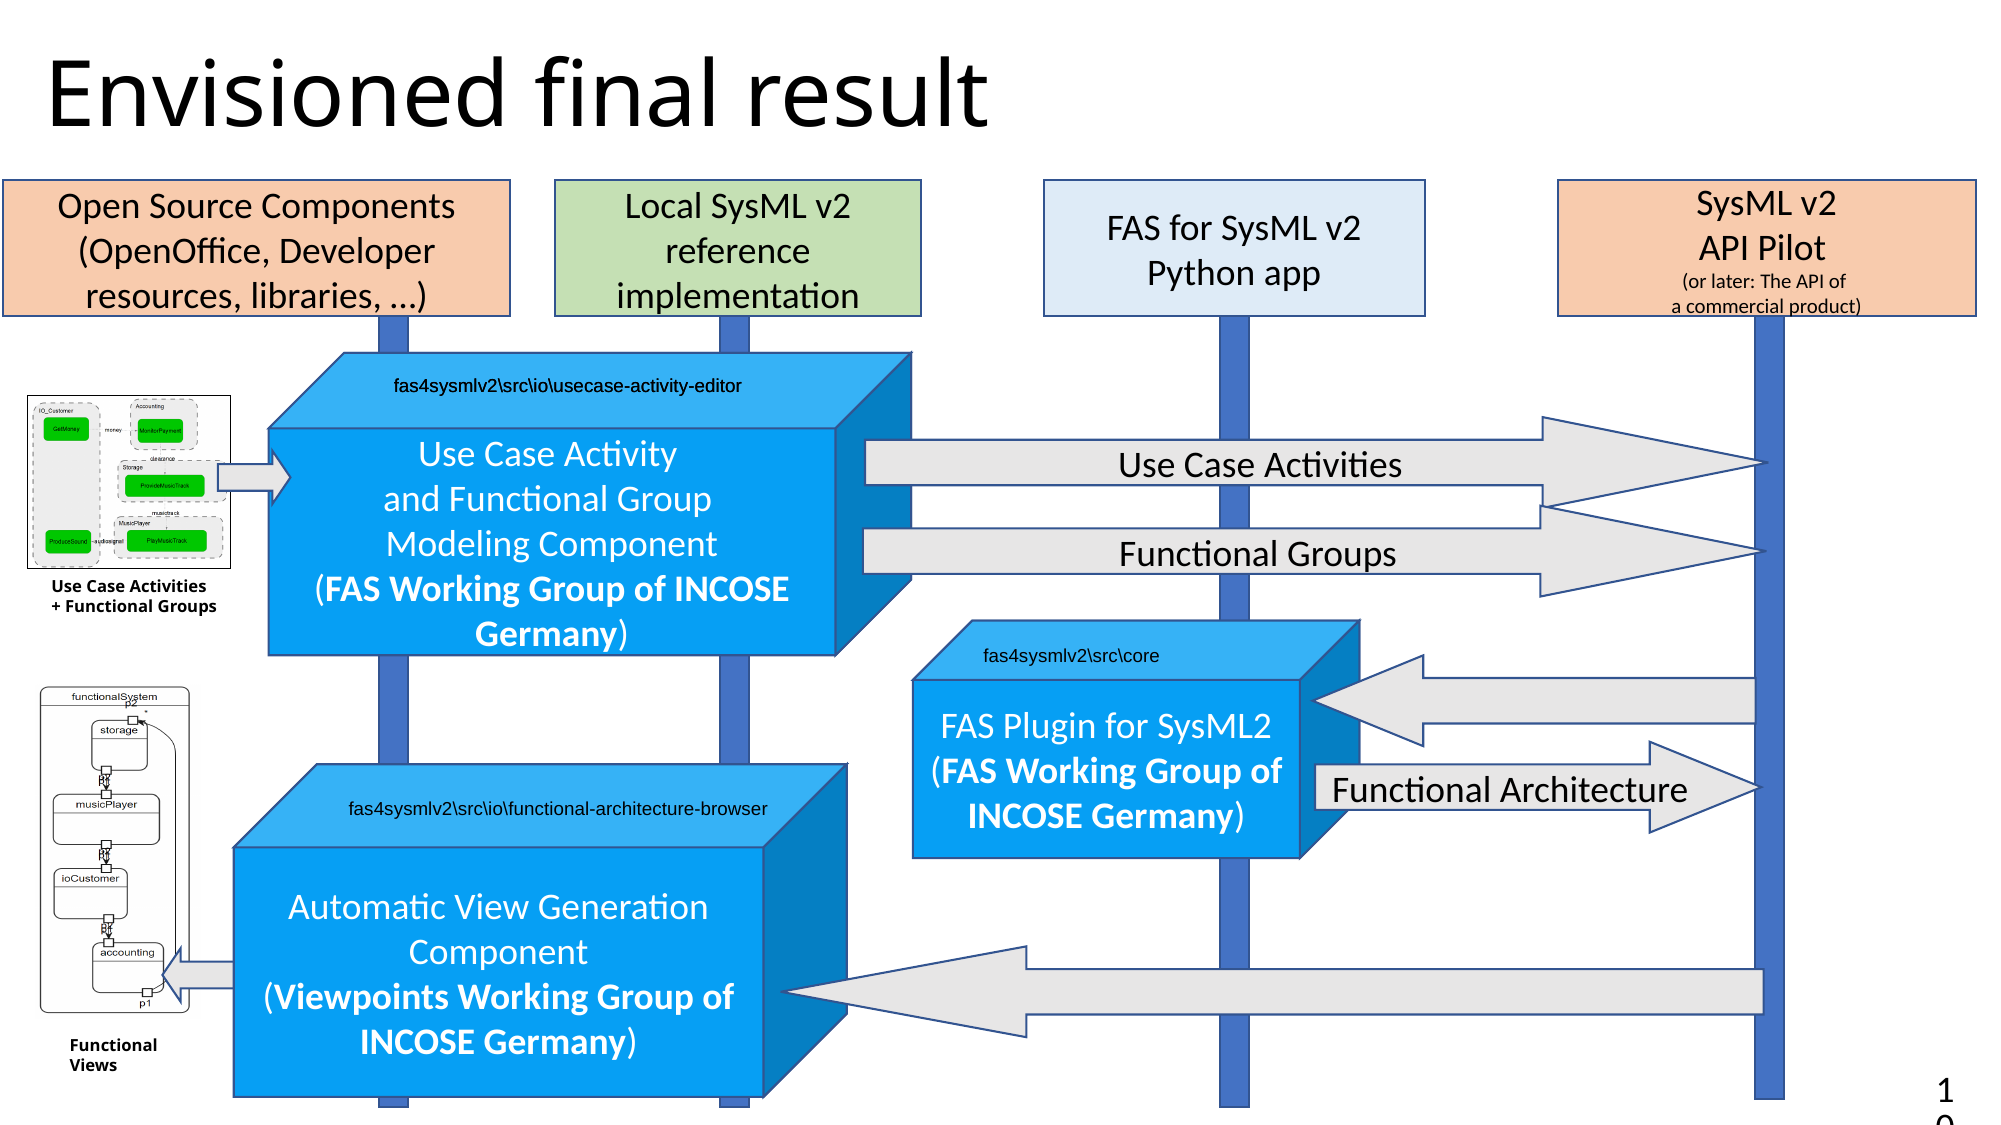

# Envisioned final result
Open Source Components
(OpenOffice, Developer resources, libraries, …)
Local SysML v2 reference implementation
FAS for SysML v2
Python app
SysML v2
API Pilot
(or later: The API of
a commercial product)
Use Case Activity
and Functional Group
Modeling Component
(FAS Working Group of INCOSE Germany)
fas4sysmlv2\src\io\usecase-activity-editor
fas4sysmlv2\src\io\usecase-activity-editor
Use Case Activities
Functional Groups
Use Case Activities
+ Functional Groups
FAS Plugin for SysML2
(FAS Working Group of INCOSE Germany)
fas4sysmlv2\src\core
Functional Architecture
Automatic View Generation Component
(Viewpoints Working Group of INCOSE Germany)
fas4sysmlv2\src\io\functional-architecture-browser
Functional
Views